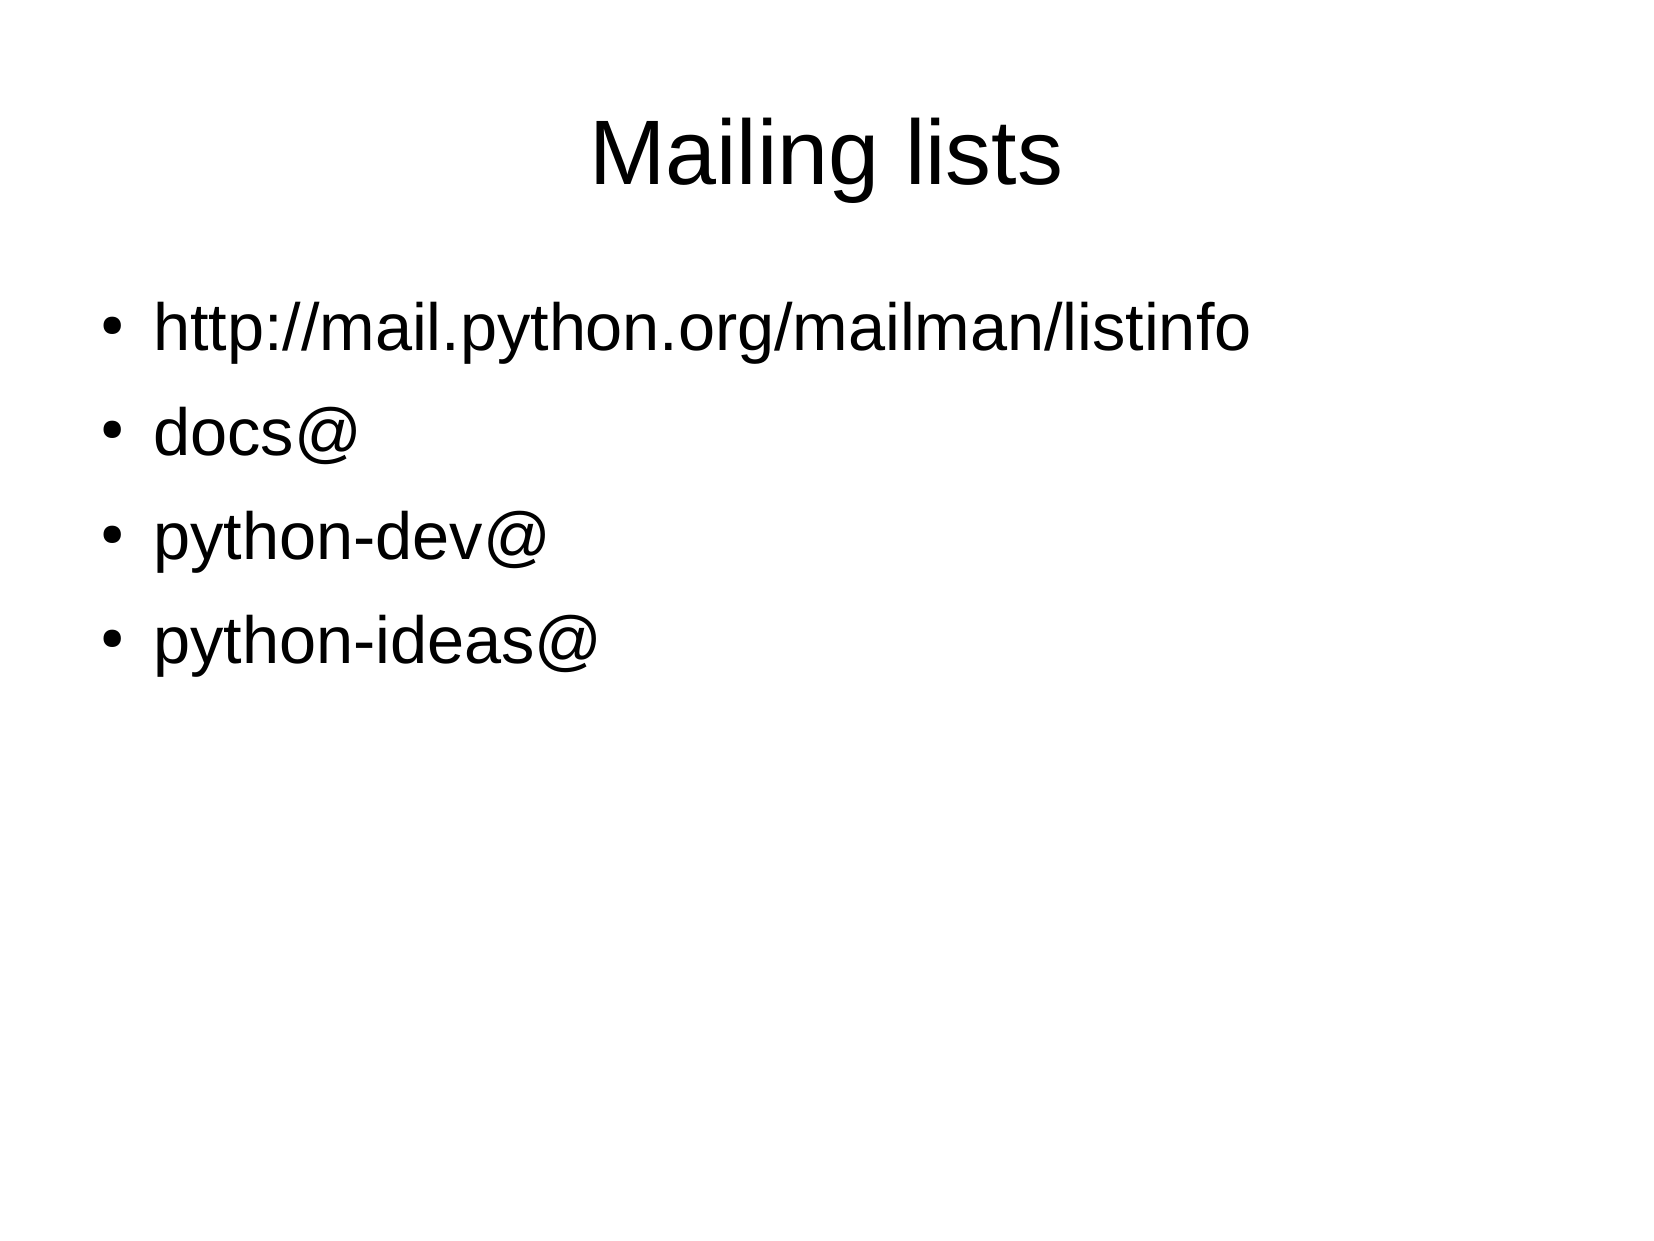

# Mailing lists
http://mail.python.org/mailman/listinfo
docs@
python-dev@
python-ideas@